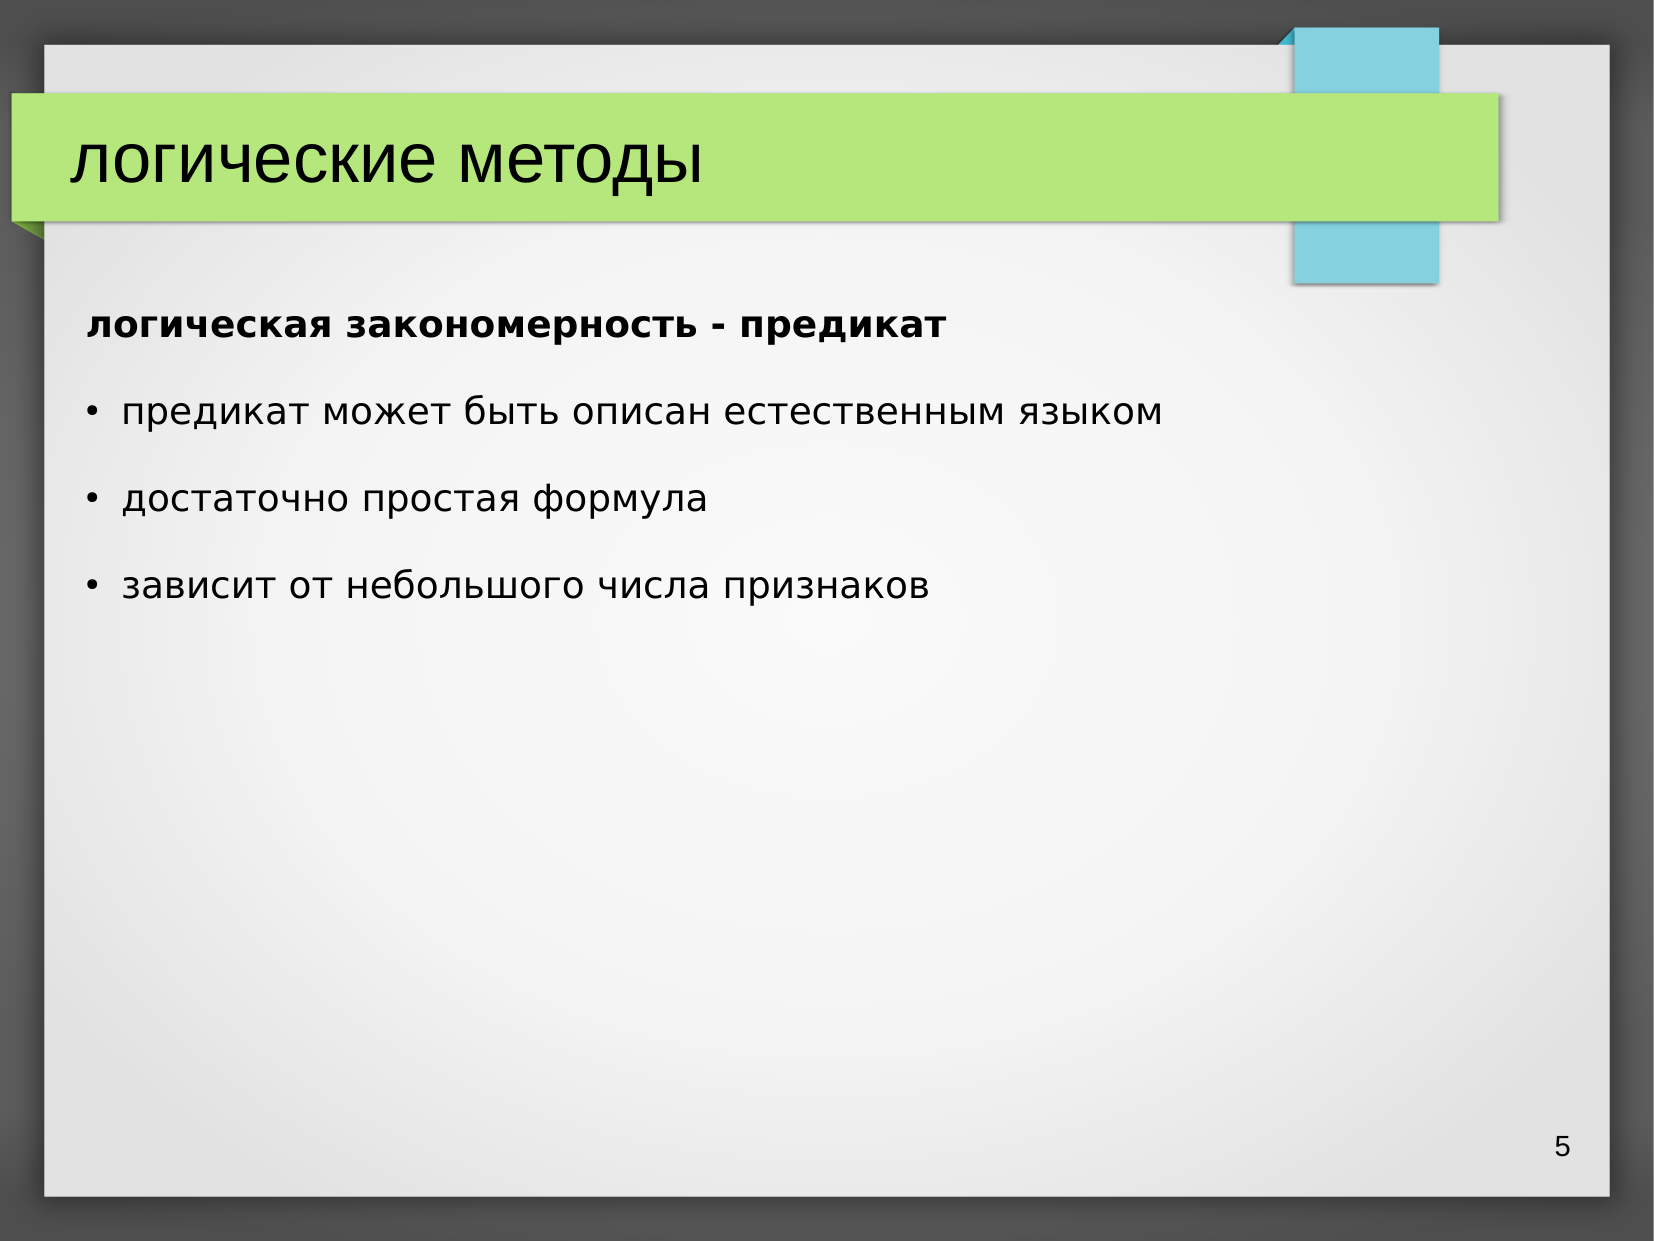

# логические методы
логическая закономерность - предикат
предикат может быть описан естественным языком
достаточно простая формула
зависит от небольшого числа признаков
5